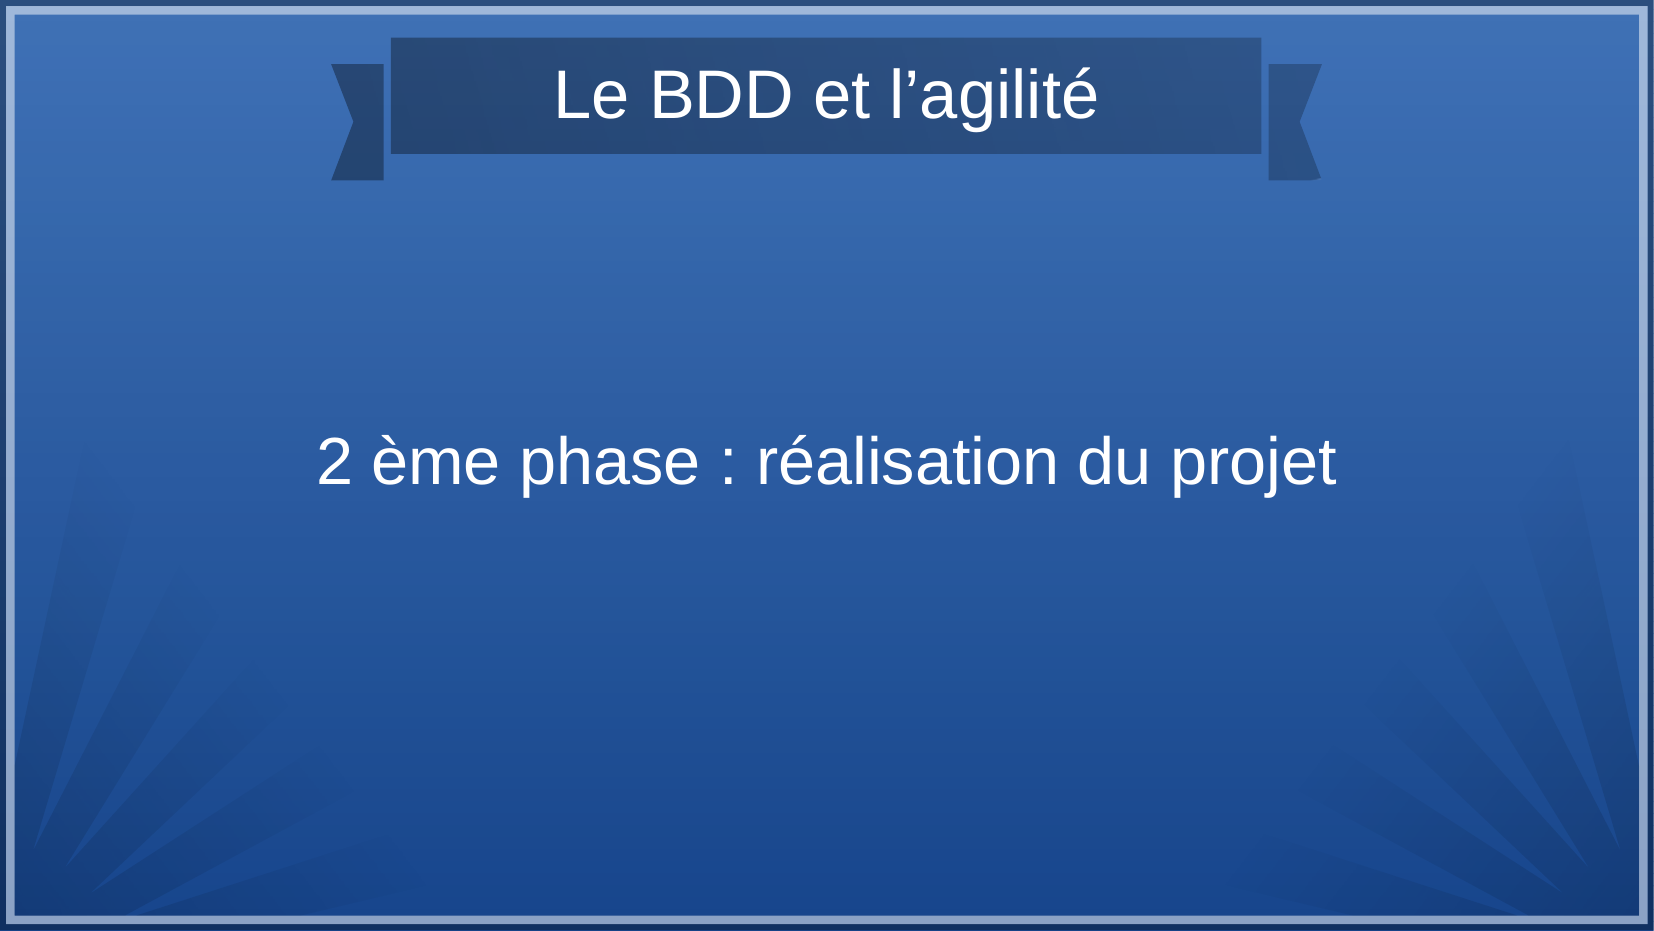

# Le BDD et l’agilité
2 ème phase : réalisation du projet